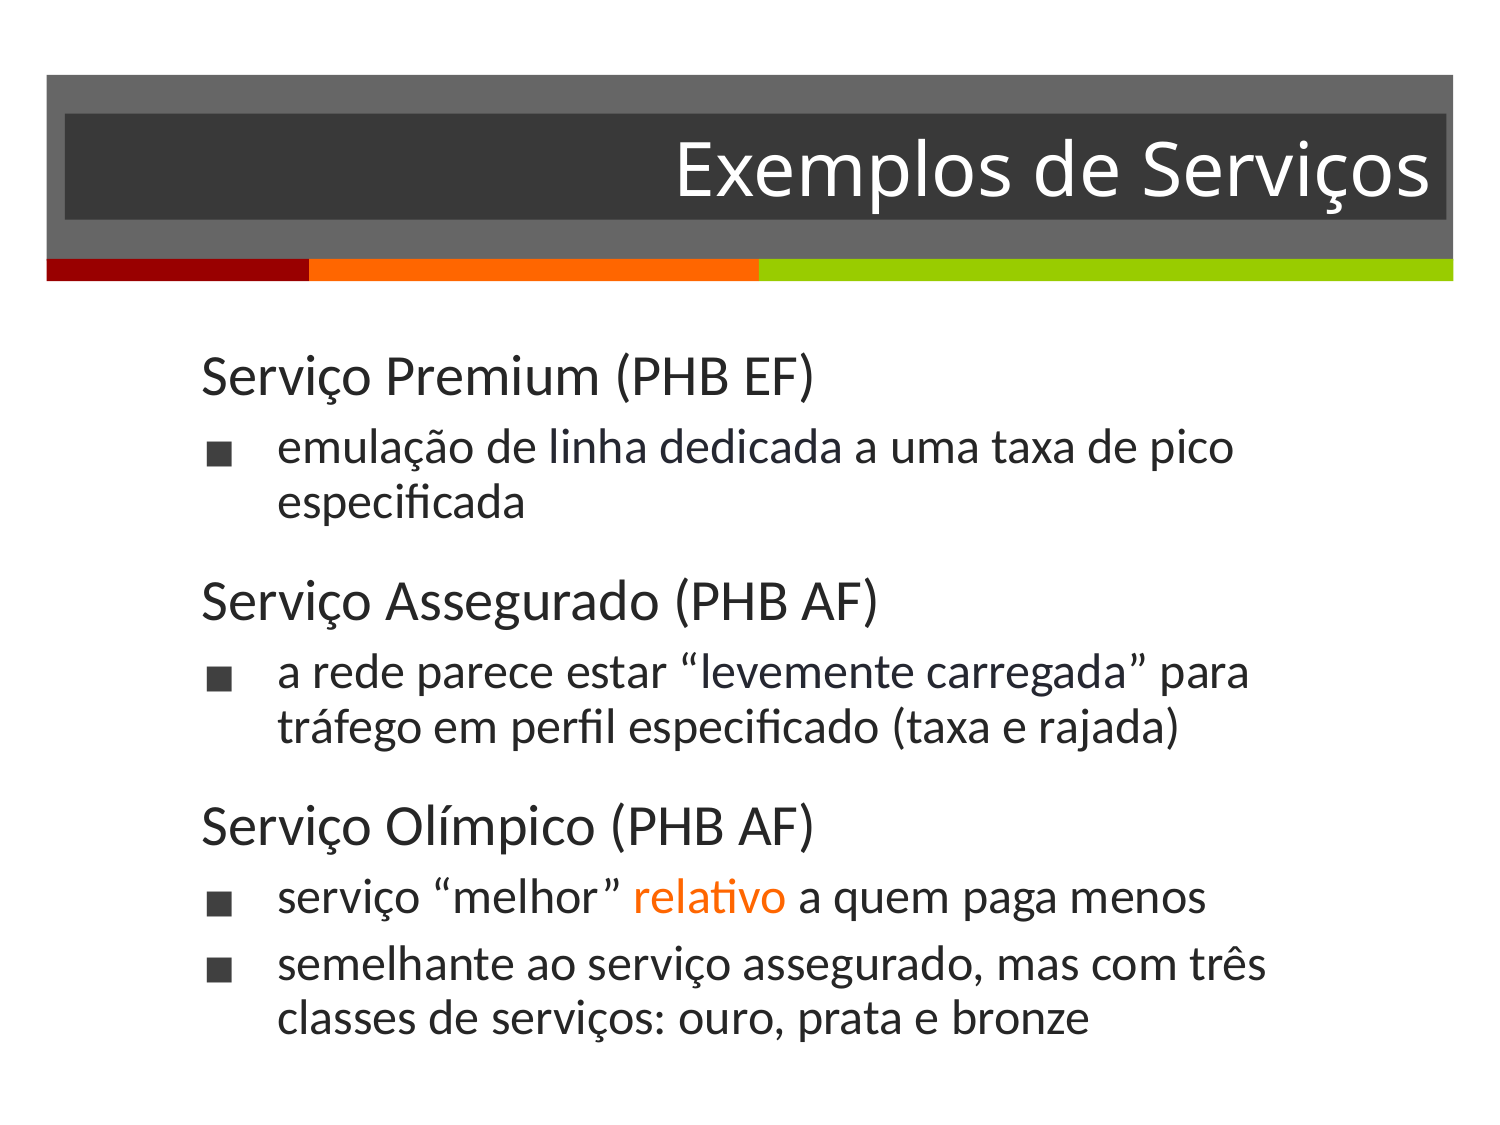

# Exemplos de Serviços
Serviço Premium (PHB EF)
emulação de linha dedicada a uma taxa de pico especificada
Serviço Assegurado (PHB AF)
a rede parece estar “levemente carregada” para tráfego em perfil especificado (taxa e rajada)
Serviço Olímpico (PHB AF)
serviço “melhor” relativo a quem paga menos
semelhante ao serviço assegurado, mas com três classes de serviços: ouro, prata e bronze